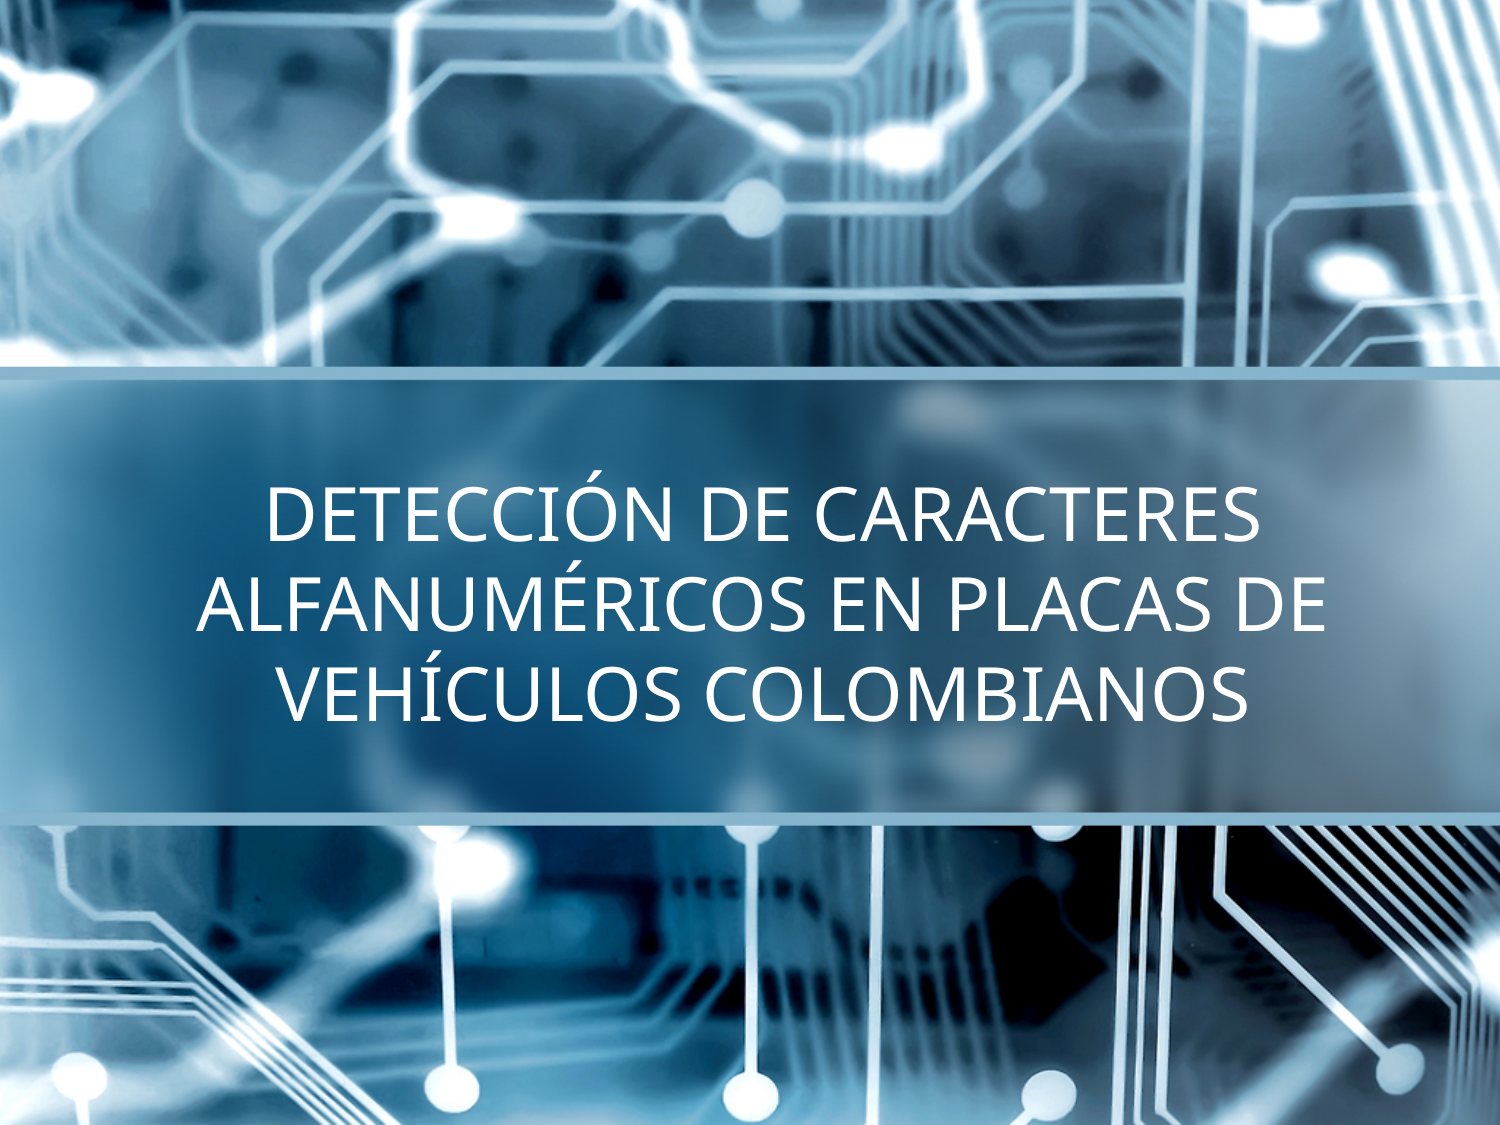

DETECCIÓN DE CARACTERES ALFANUMÉRICOS EN PLACAS DE VEHÍCULOS COLOMBIANOS
#